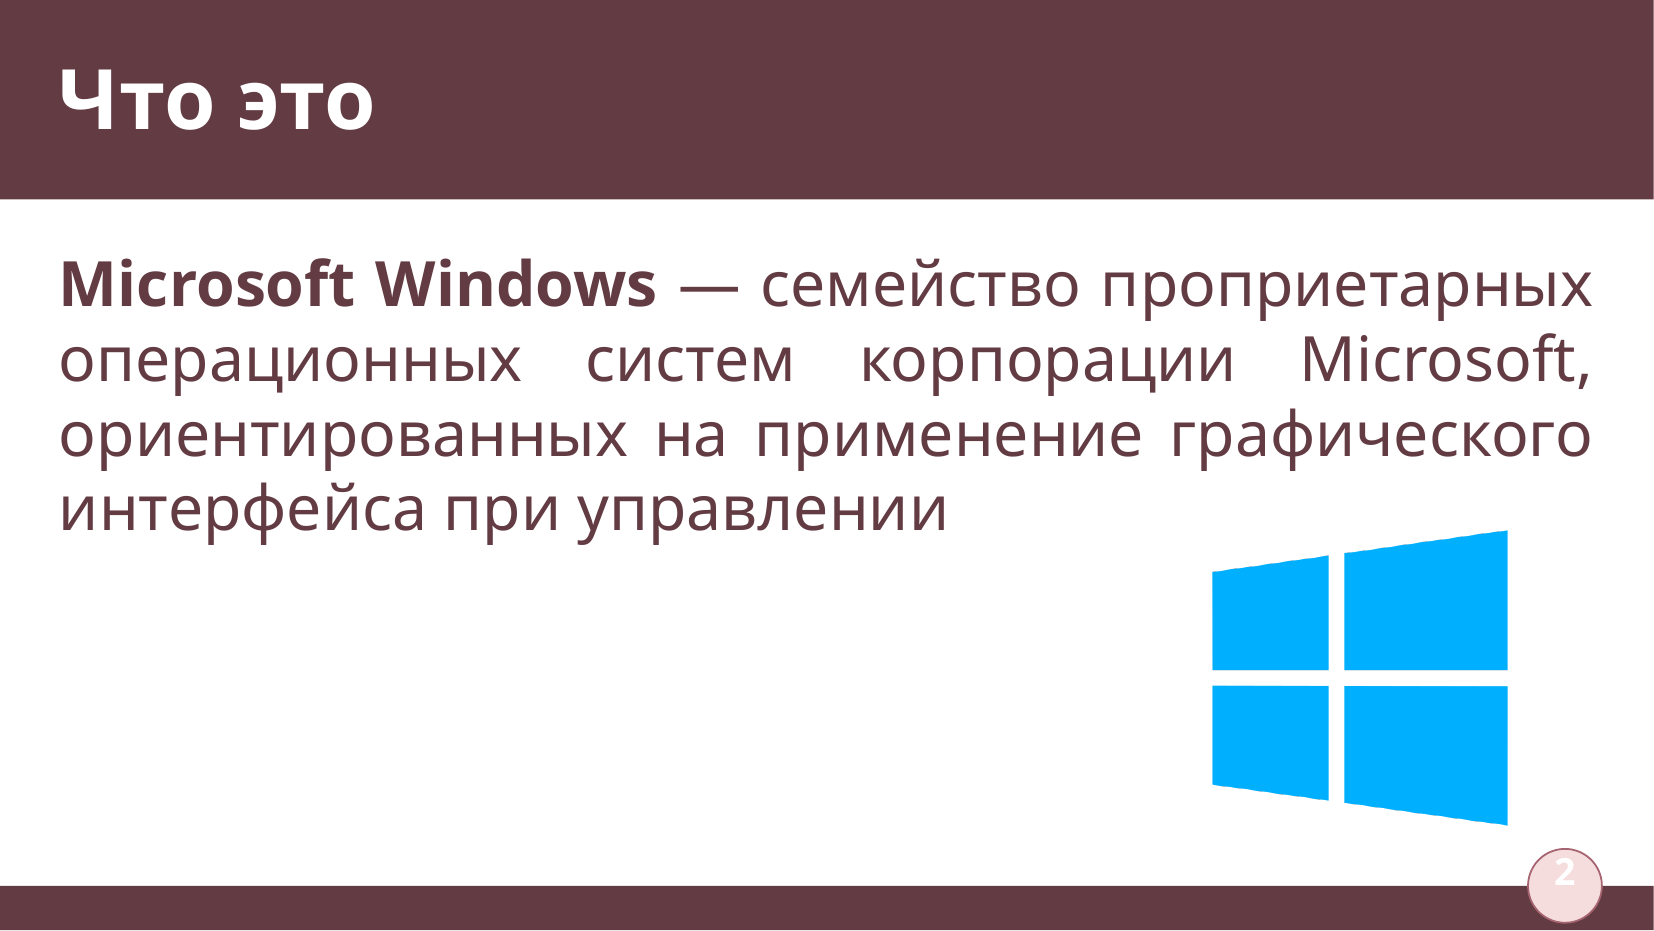

# Что это
Microsoft Windows — семейство проприетарных операционных систем корпорации Microsoft, ориентированных на применение графического интерфейса при управлении